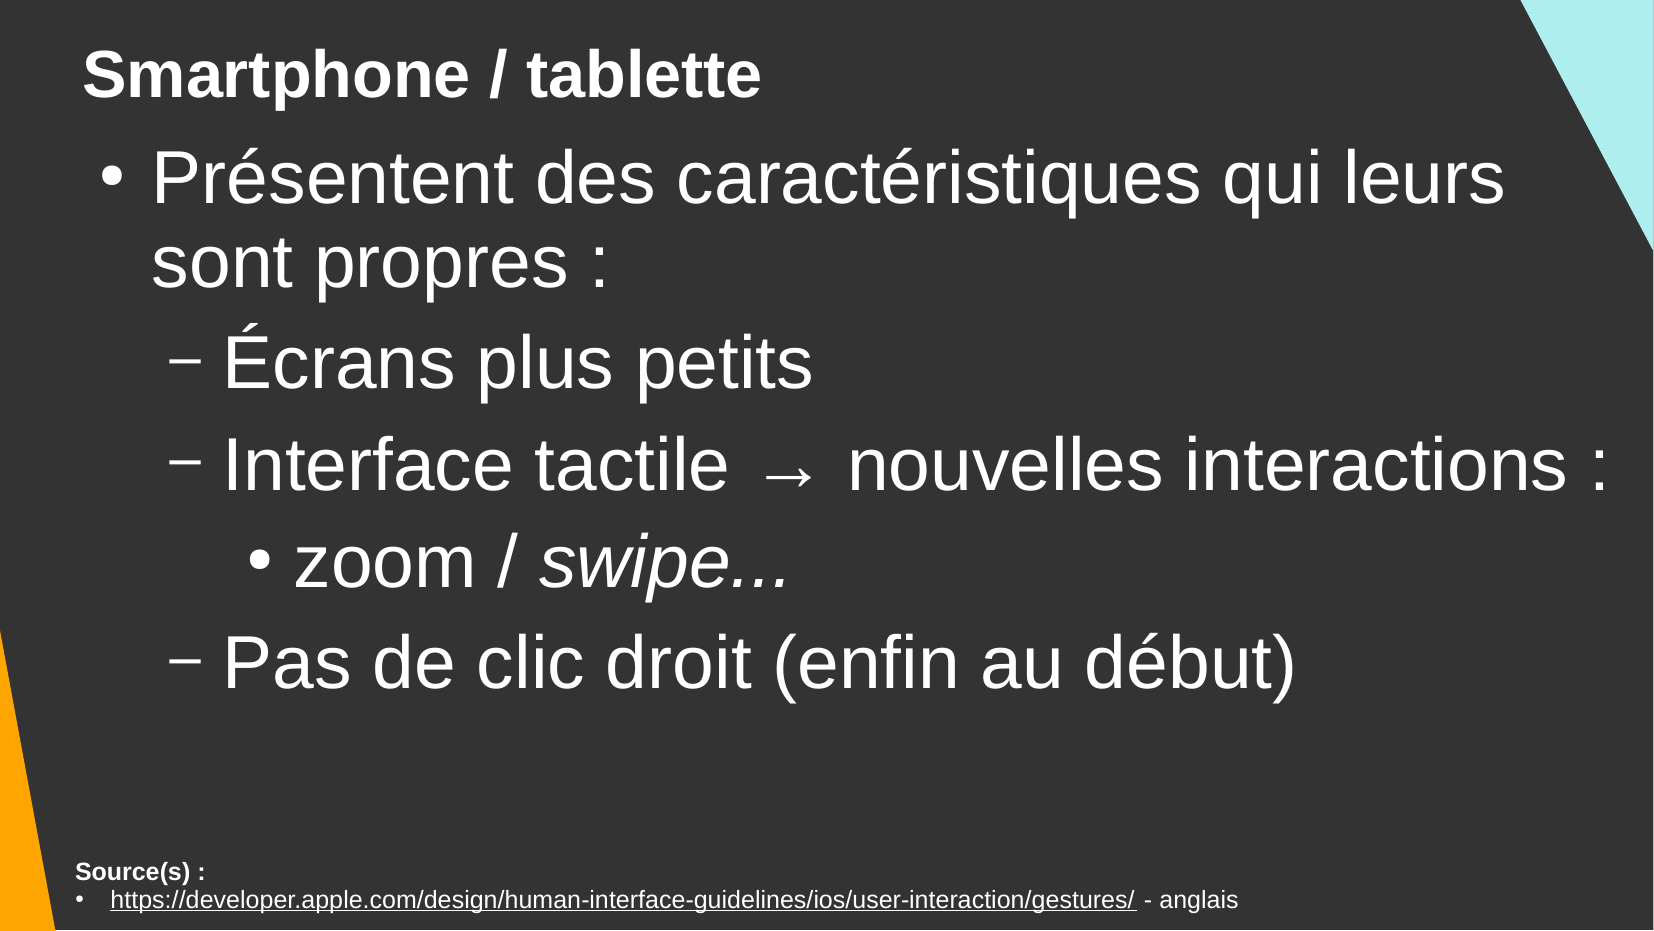

# Smartphone / tablette
Présentent des caractéristiques qui leurs sont propres :
Écrans plus petits
Interface tactile → nouvelles interactions :
zoom / swipe...
Pas de clic droit (enfin au début)
Source(s) :
https://developer.apple.com/design/human-interface-guidelines/ios/user-interaction/gestures/ - anglais